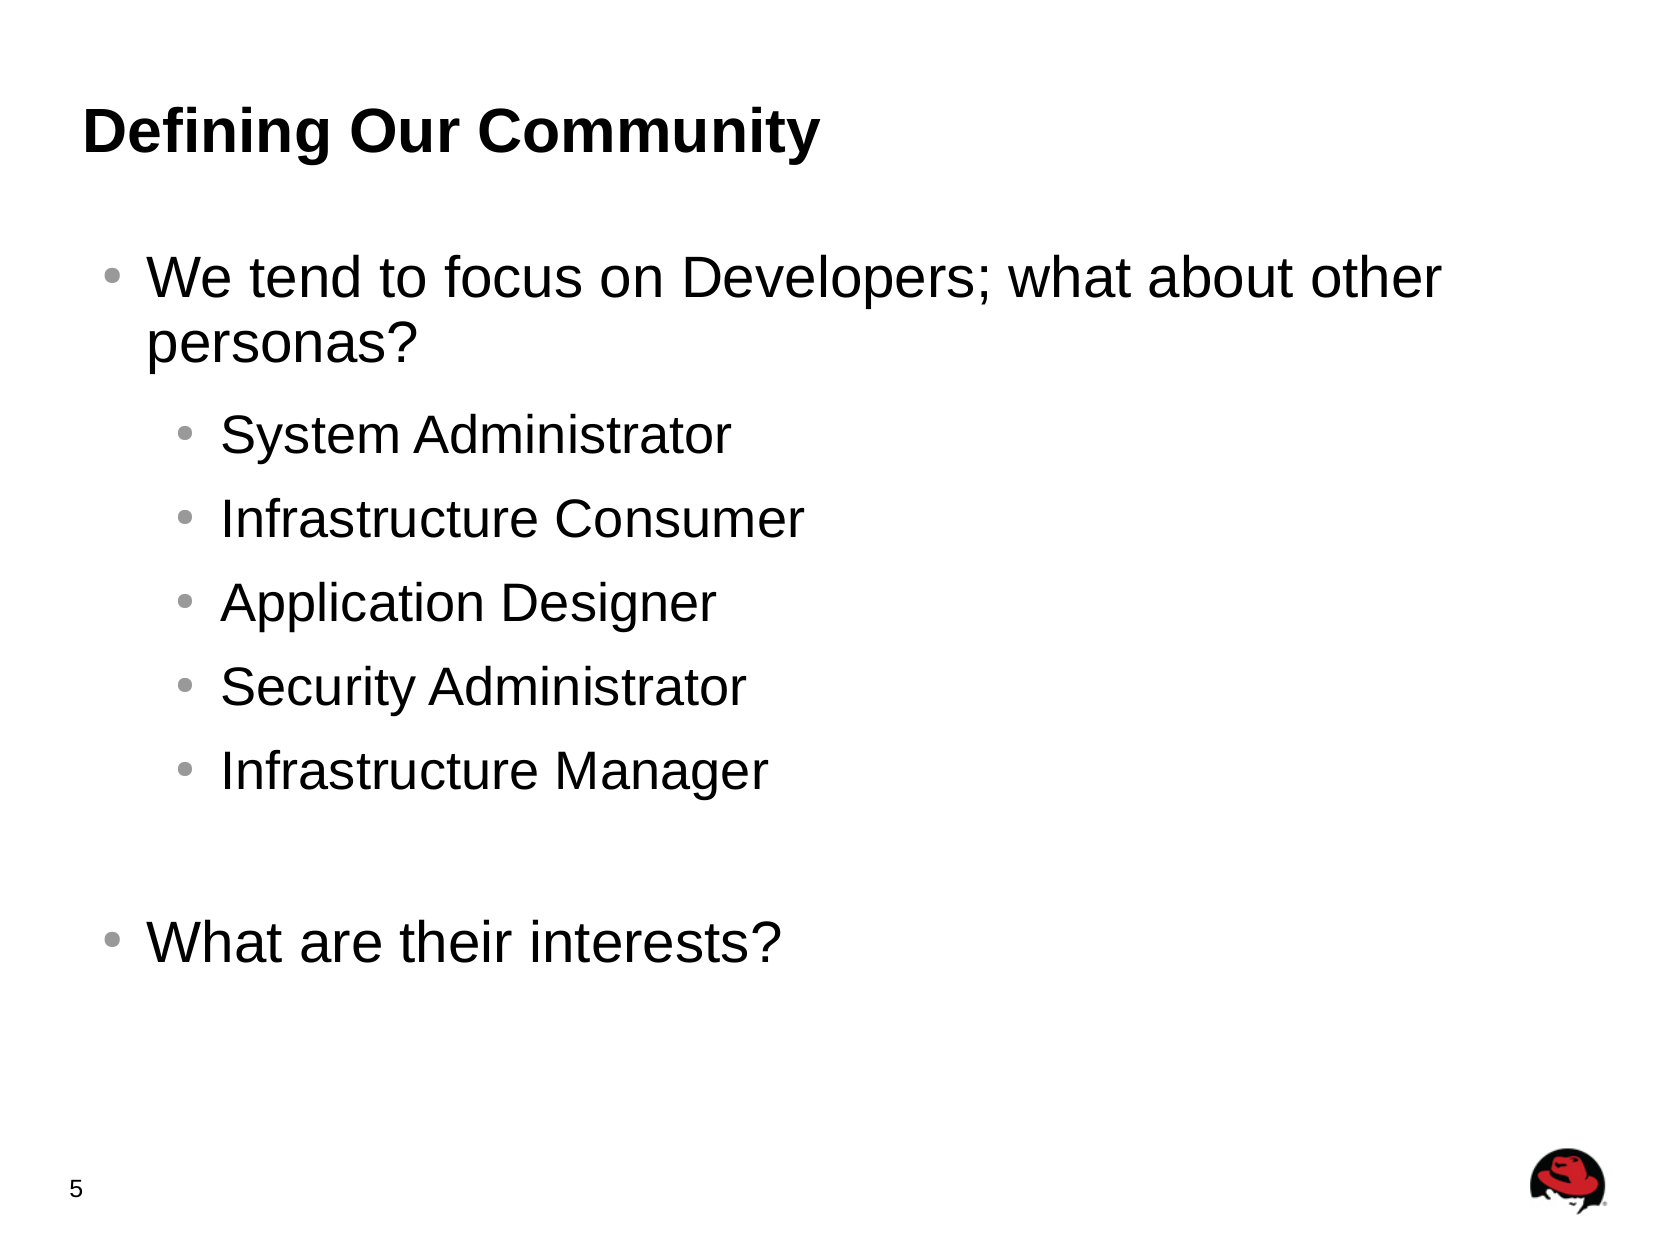

# Defining Our Community
We tend to focus on Developers; what about other personas?
System Administrator
Infrastructure Consumer
Application Designer
Security Administrator
Infrastructure Manager
What are their interests?